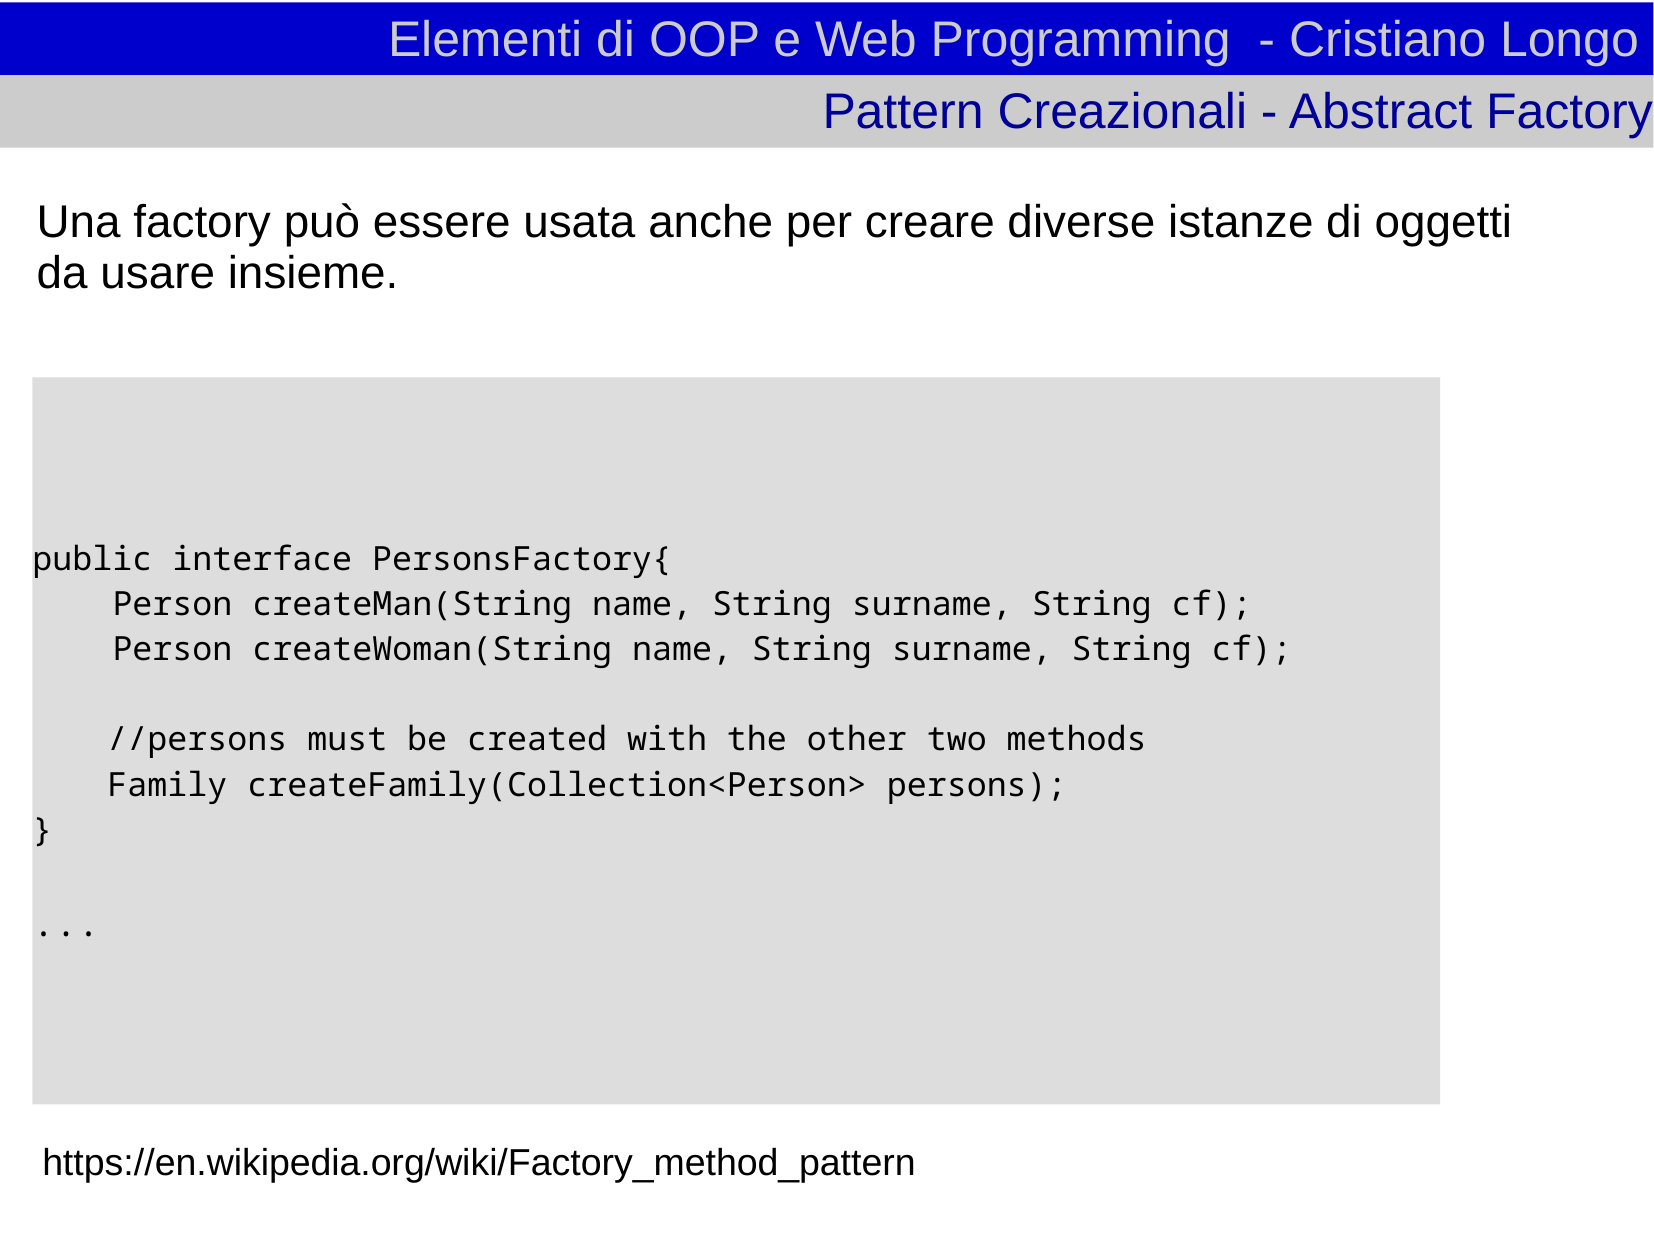

# Elementi di OOP e Web Programming - Cristiano Longo
Pattern Creazionali - Abstract Factory
Una factory può essere usata anche per creare diverse istanze di oggetti da usare insieme.
public interface PersonsFactory{
 Person createMan(String name, String surname, String cf);
 Person createWoman(String name, String surname, String cf);
	//persons must be created with the other two methods
	Family createFamily(Collection<Person> persons);
}
...
| Utente | Cane |
| --- | --- |
| alice | fuffy |
| charlie | doggy |
| charlie | pluto |
| bob | fuffy |
https://en.wikipedia.org/wiki/Factory_method_pattern